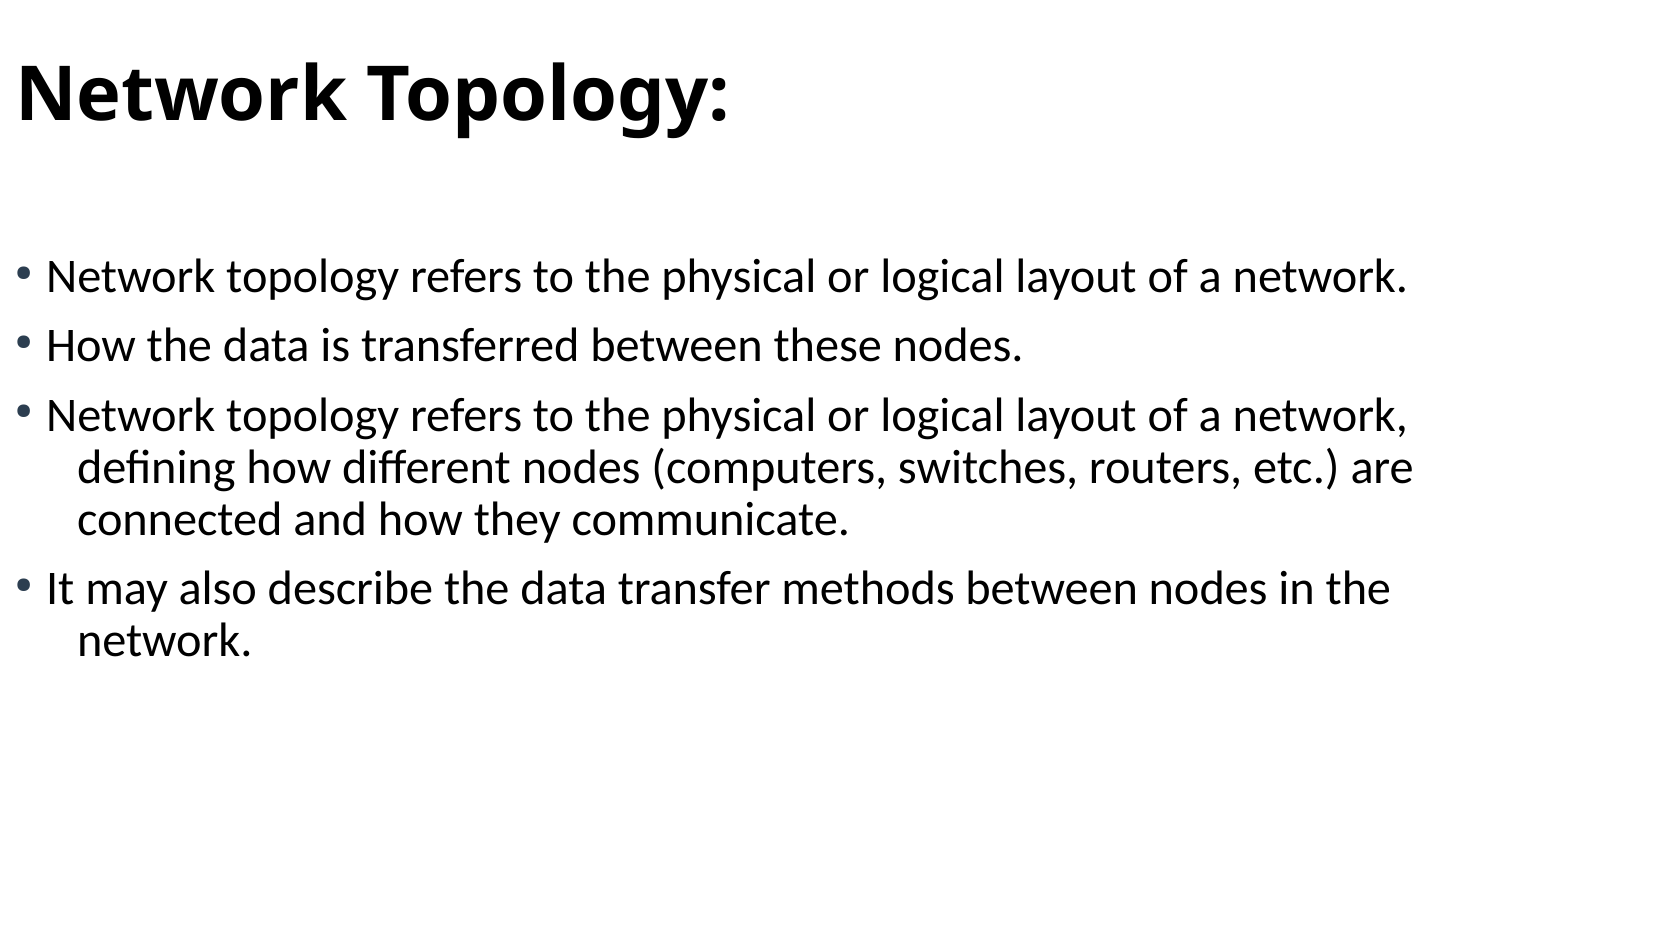

# Network Topology:
Network topology refers to the physical or logical layout of a network.
How the data is transferred between these nodes.
Network topology refers to the physical or logical layout of a network, defining how different nodes (computers, switches, routers, etc.) are connected and how they communicate.
It may also describe the data transfer methods between nodes in the network.